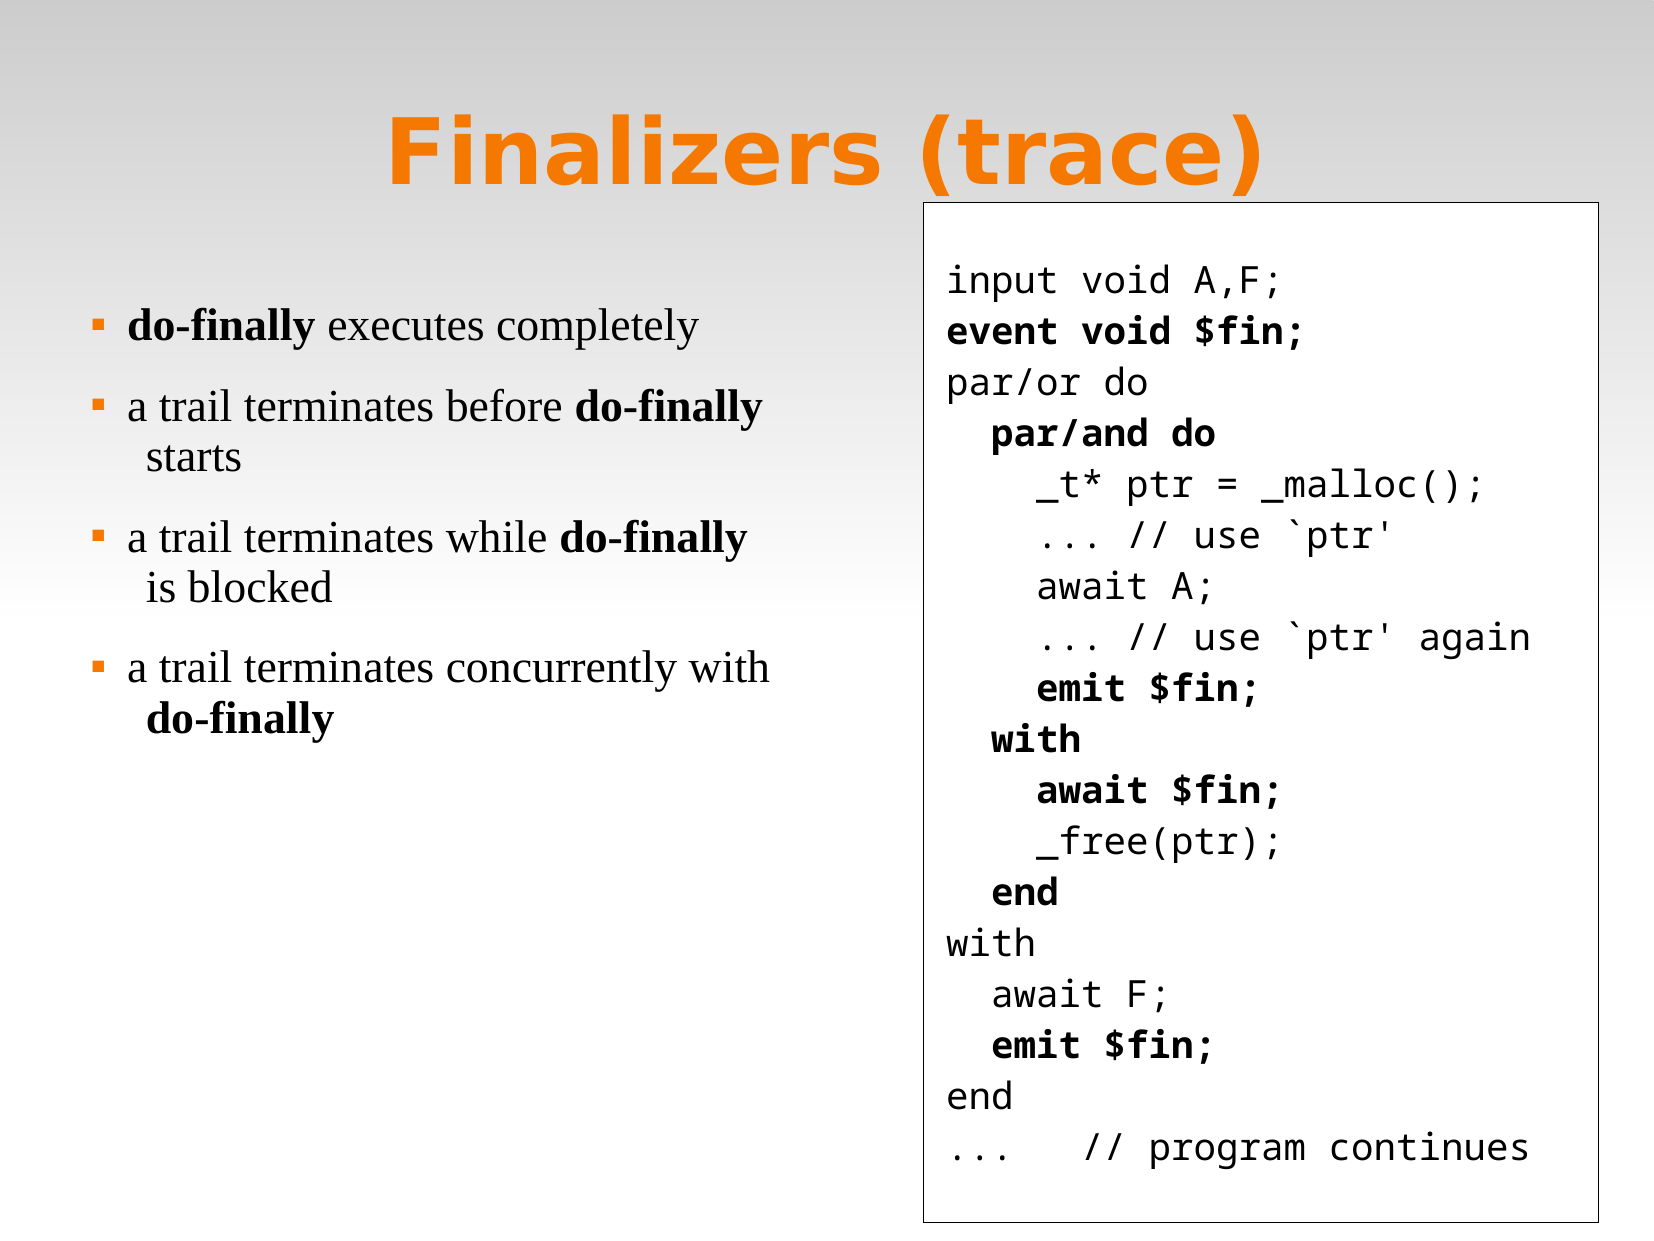

# Finalizers (trace)
 input void A,F;
 event void $fin;
 par/or do
 par/and do
 _t* ptr = _malloc();
 ... // use `ptr'
 await A;
 ... // use `ptr' again
 emit $fin;
 with
 await $fin;
 _free(ptr);
 end
 with
 await F;
 emit $fin;
 end
 ... // program continues
 do-finally executes completely
 a trail terminates before do-finally starts
 a trail terminates while do-finally is blocked
 a trail terminates concurrently with do-finally